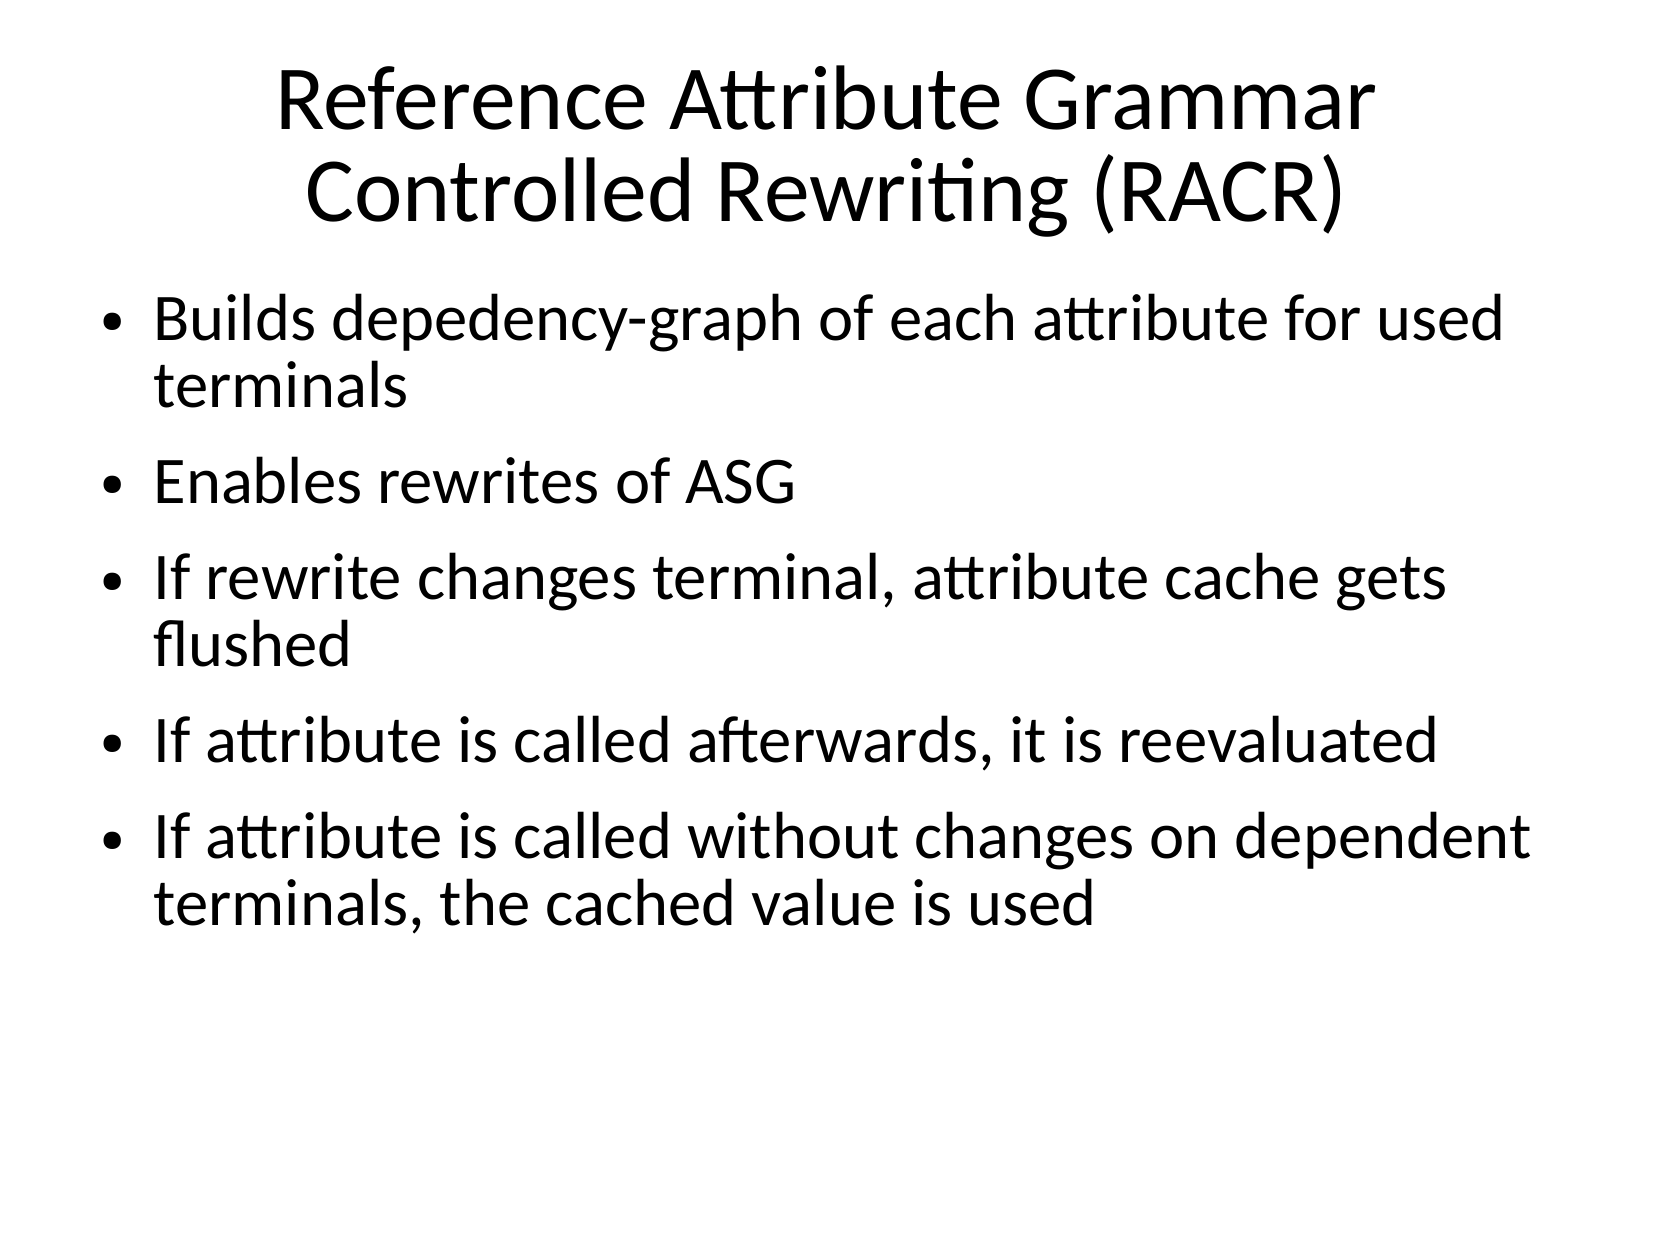

# Reference Attribute Grammar Controlled Rewriting (RACR)
Builds depedency-graph of each attribute for used terminals
Enables rewrites of ASG
If rewrite changes terminal, attribute cache gets flushed
If attribute is called afterwards, it is reevaluated
If attribute is called without changes on dependent terminals, the cached value is used